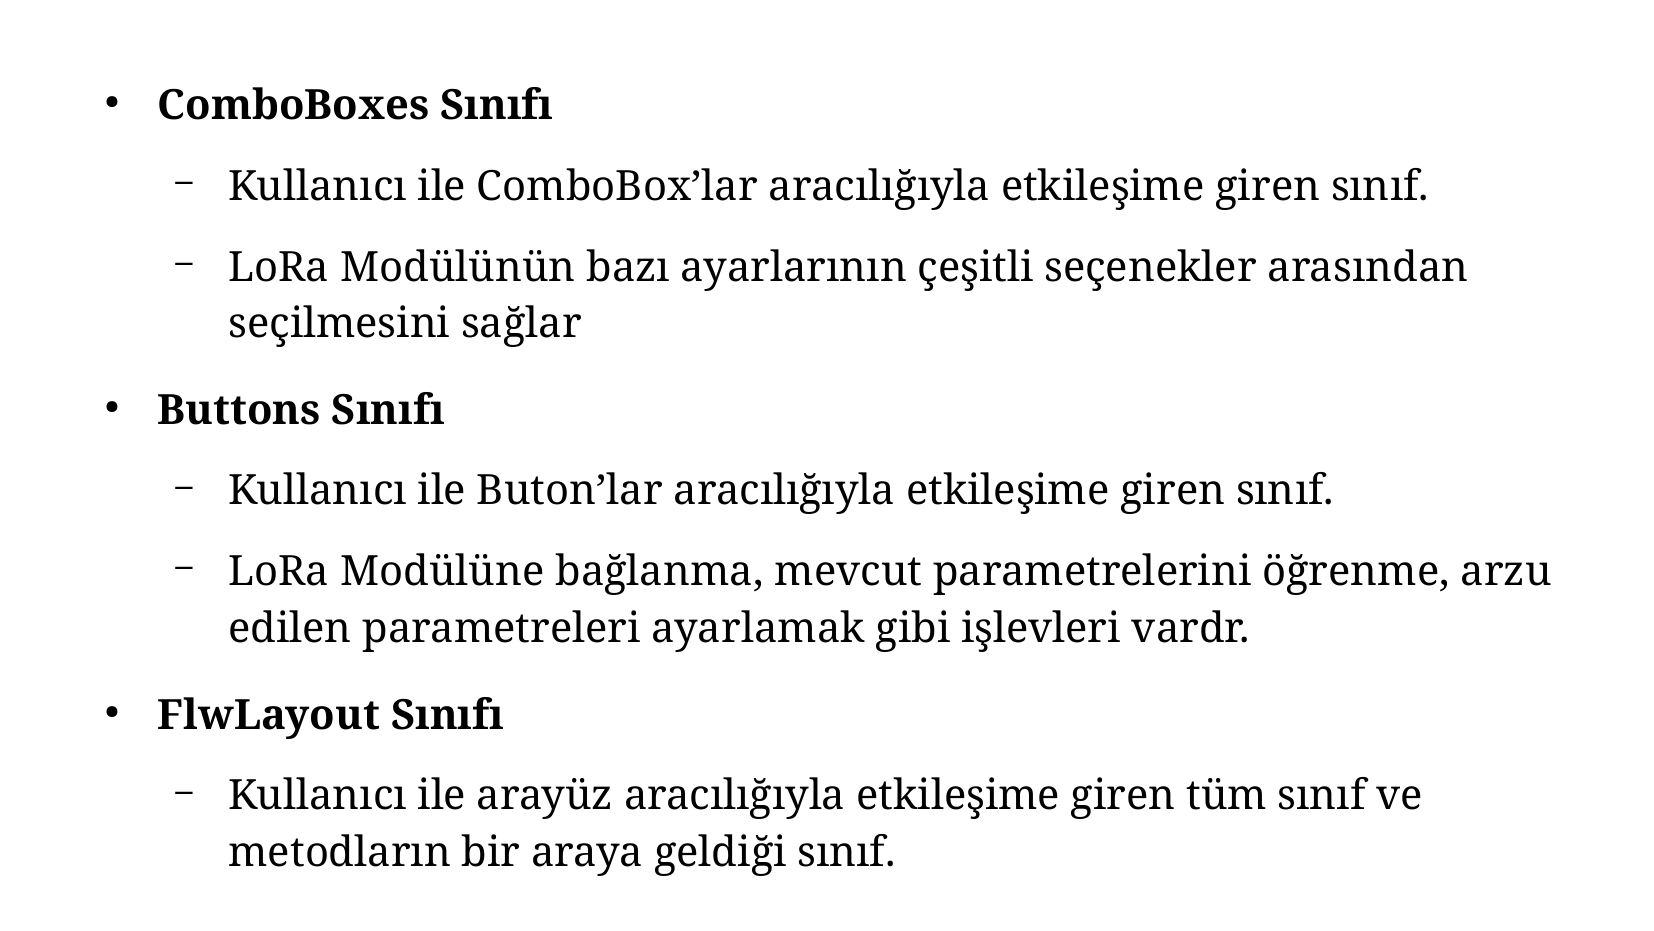

# ComboBoxes Sınıfı
Kullanıcı ile ComboBox’lar aracılığıyla etkileşime giren sınıf.
LoRa Modülünün bazı ayarlarının çeşitli seçenekler arasından seçilmesini sağlar
Buttons Sınıfı
Kullanıcı ile Buton’lar aracılığıyla etkileşime giren sınıf.
LoRa Modülüne bağlanma, mevcut parametrelerini öğrenme, arzu edilen parametreleri ayarlamak gibi işlevleri vardr.
FlwLayout Sınıfı
Kullanıcı ile arayüz aracılığıyla etkileşime giren tüm sınıf ve metodların bir araya geldiği sınıf.